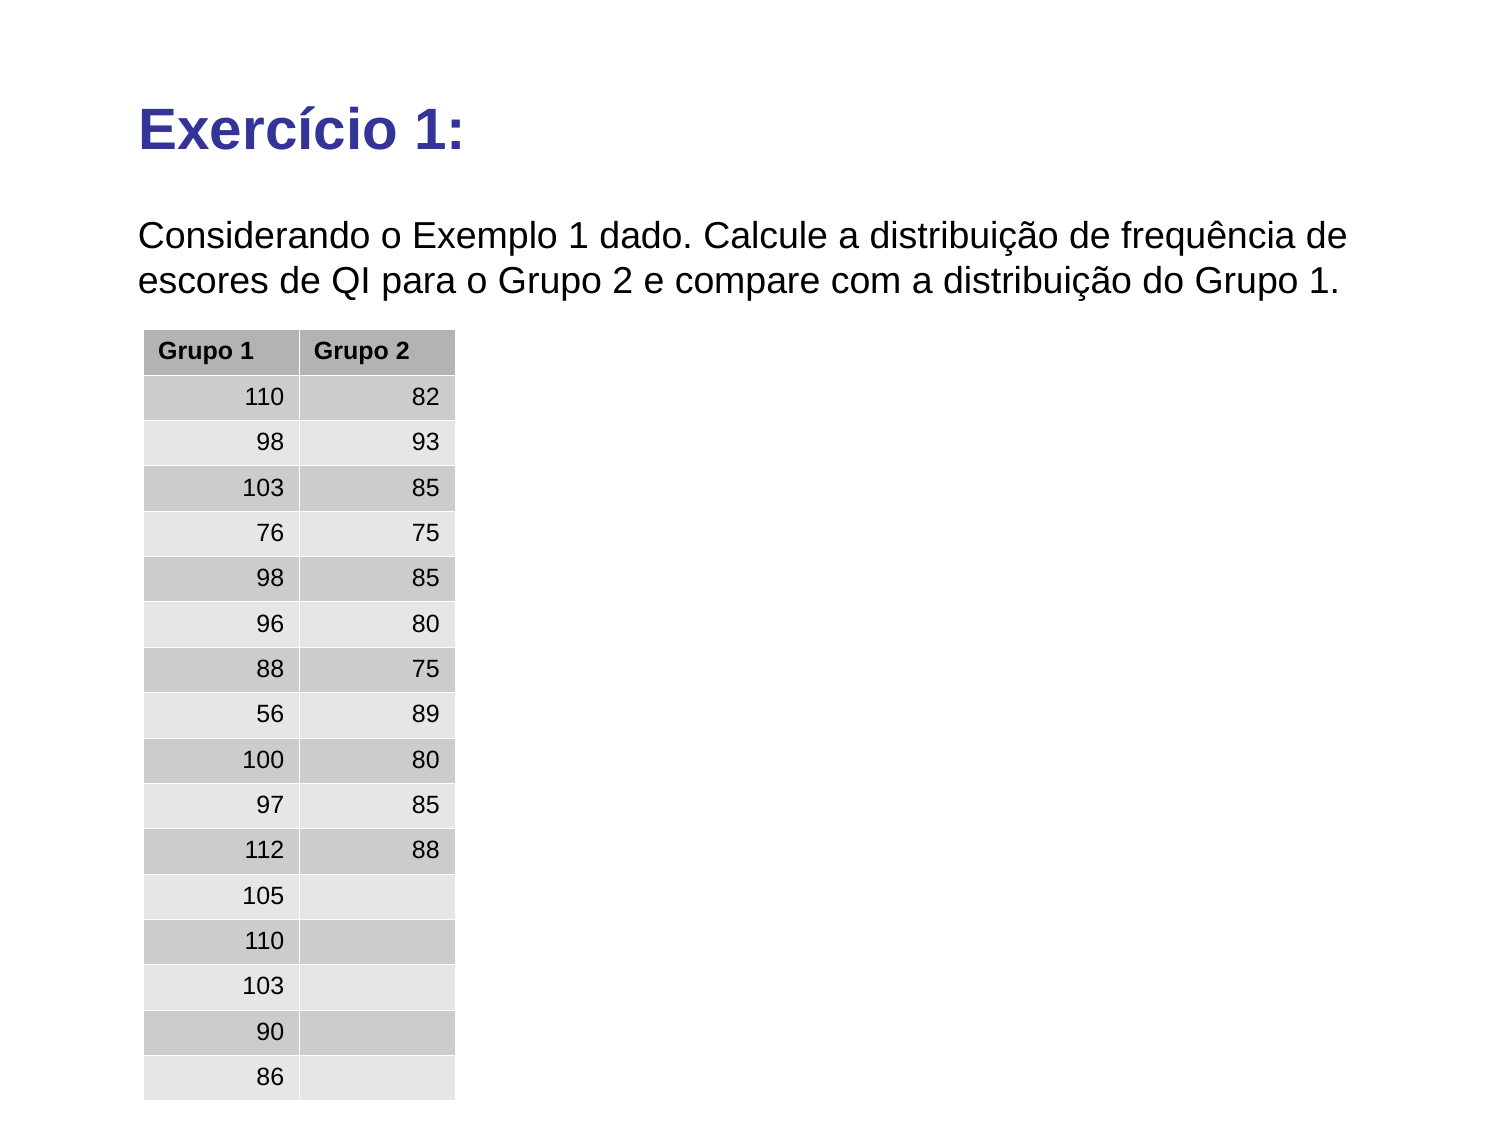

Exercício 1:
Considerando o Exemplo 1 dado. Calcule a distribuição de frequência de escores de QI para o Grupo 2 e compare com a distribuição do Grupo 1.
| Grupo 1 | Grupo 2 |
| --- | --- |
| 110 | 82 |
| 98 | 93 |
| 103 | 85 |
| 76 | 75 |
| 98 | 85 |
| 96 | 80 |
| 88 | 75 |
| 56 | 89 |
| 100 | 80 |
| 97 | 85 |
| 112 | 88 |
| 105 | |
| 110 | |
| 103 | |
| 90 | |
| 86 | |